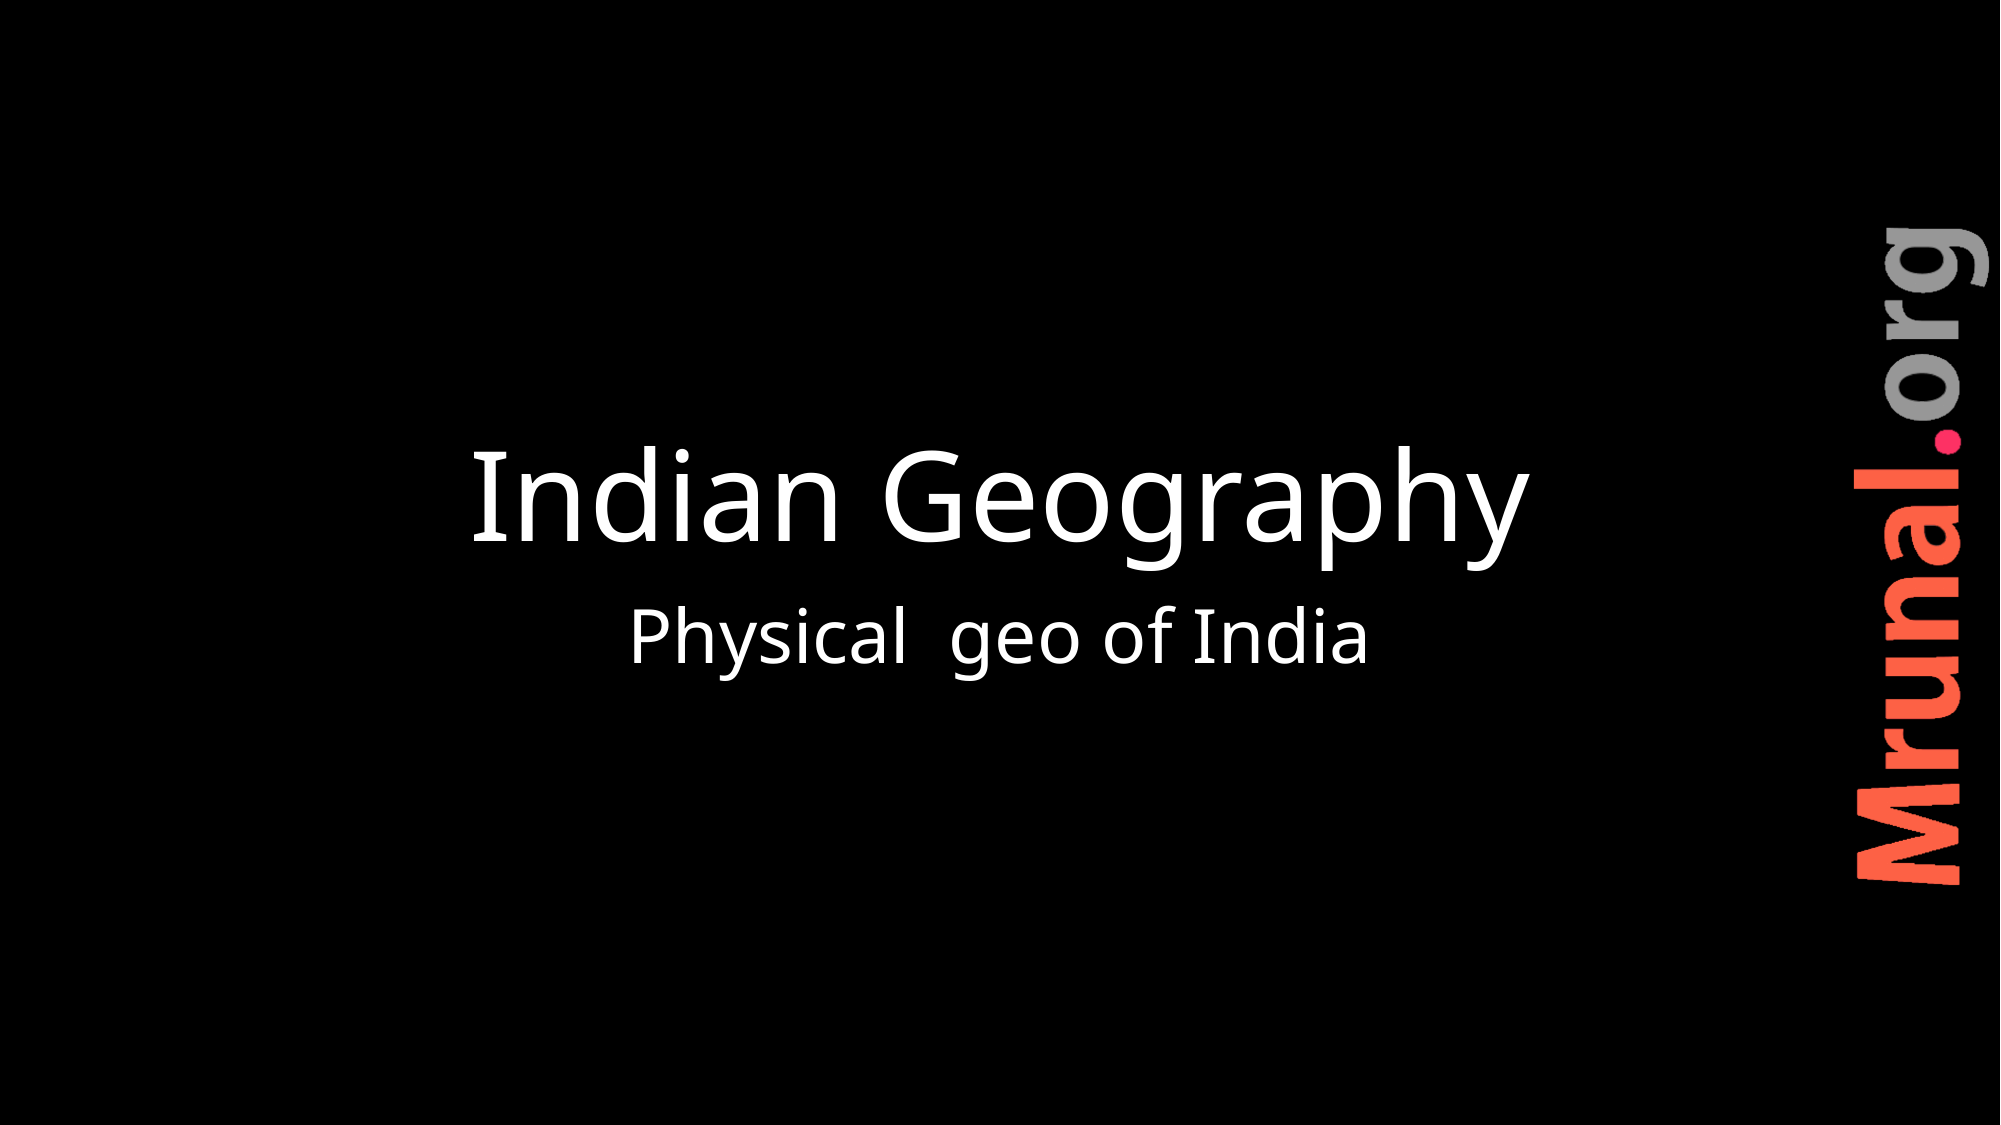

# Indian Geography
Physical geo of India